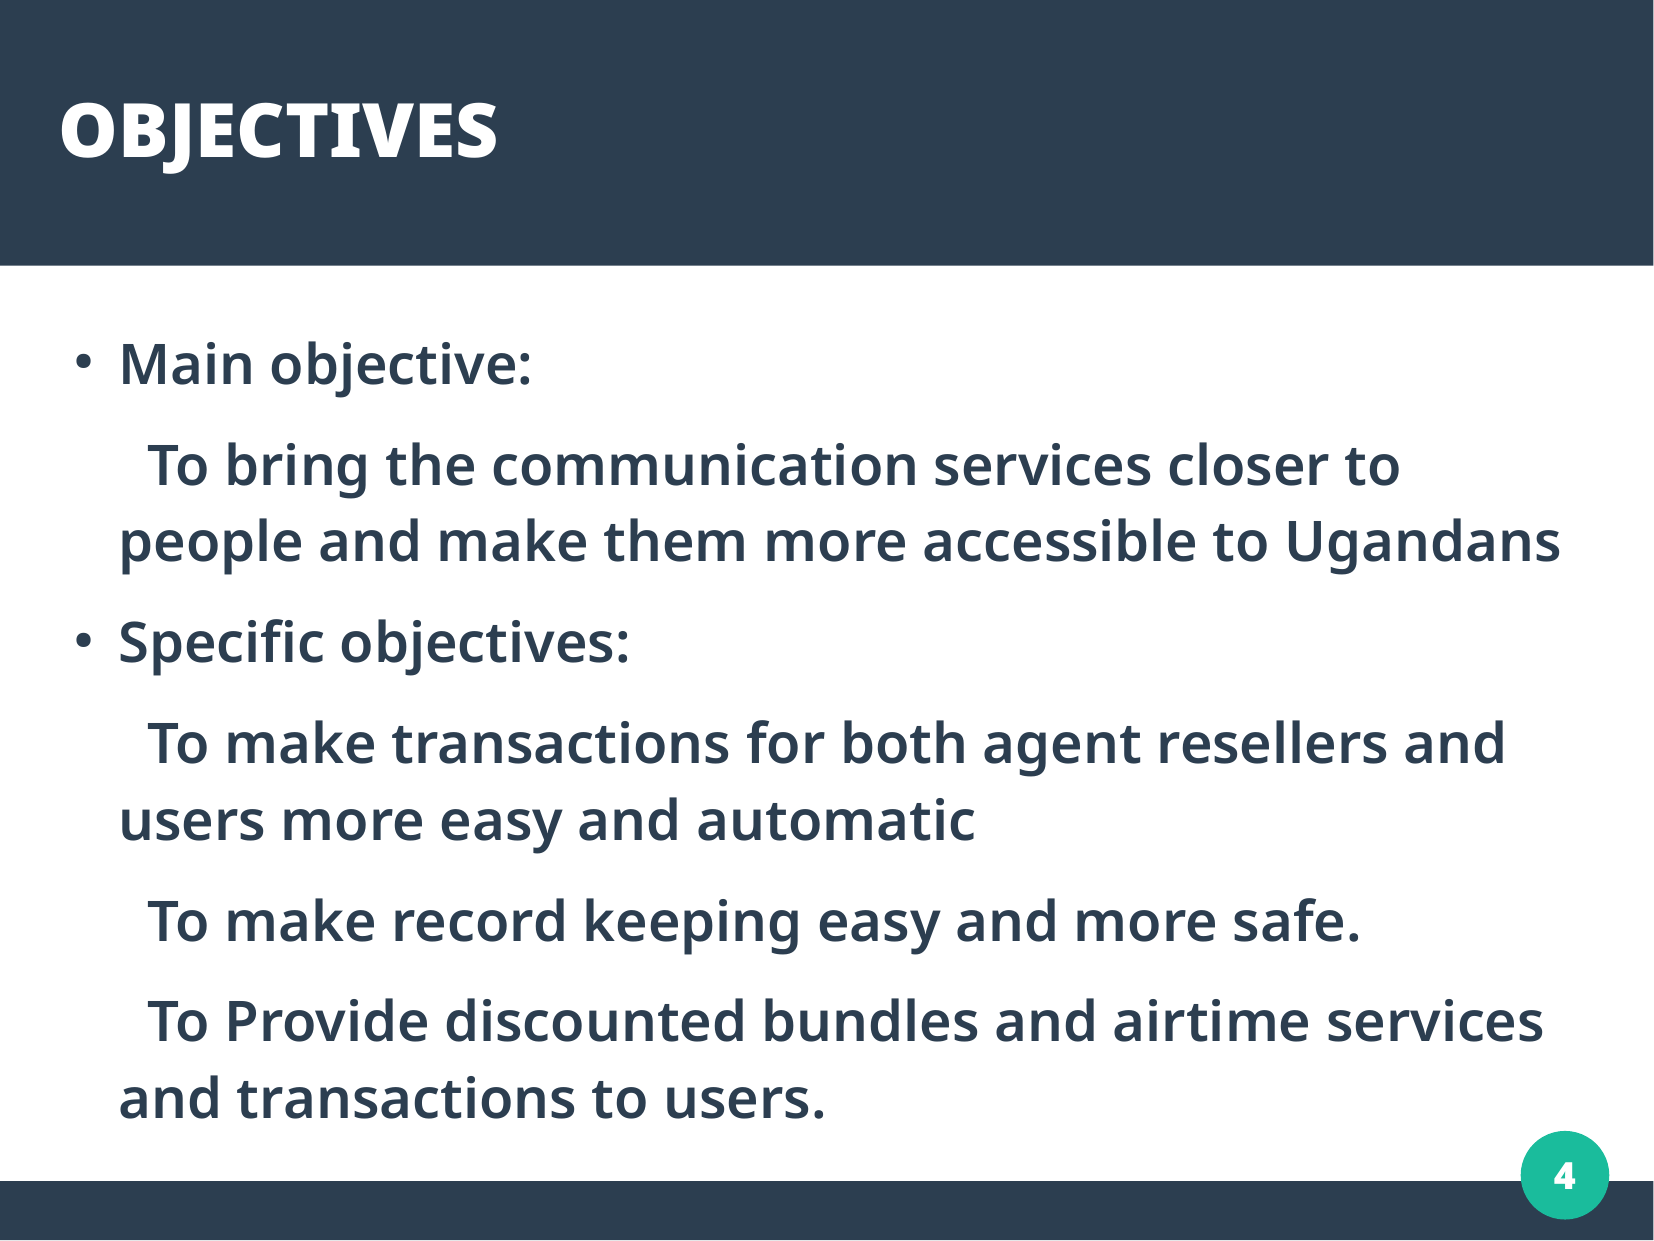

# OBJECTIVES
Main objective:
 To bring the communication services closer to people and make them more accessible to Ugandans
Specific objectives:
 To make transactions for both agent resellers and users more easy and automatic
 To make record keeping easy and more safe.
 To Provide discounted bundles and airtime services and transactions to users.
4